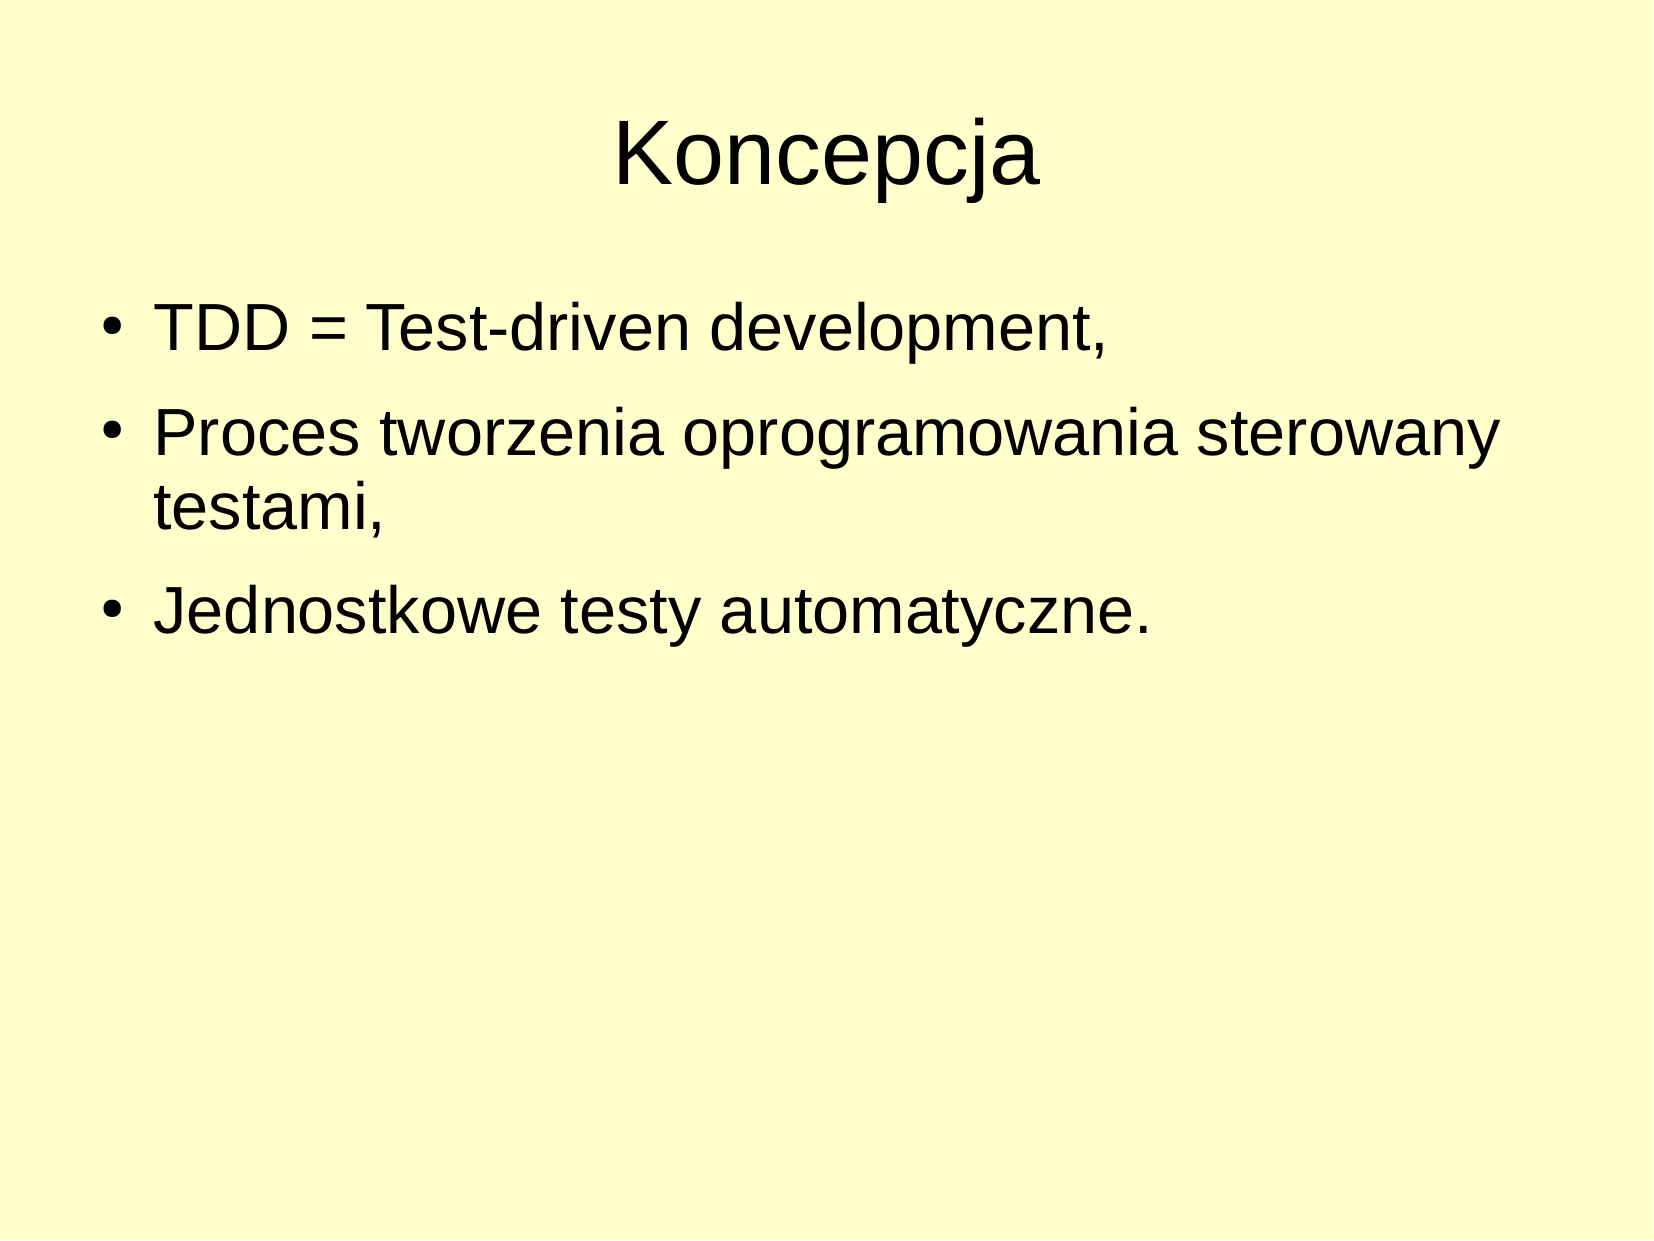

# Koncepcja
TDD = Test-driven development,
Proces tworzenia oprogramowania sterowany testami,
Jednostkowe testy automatyczne.